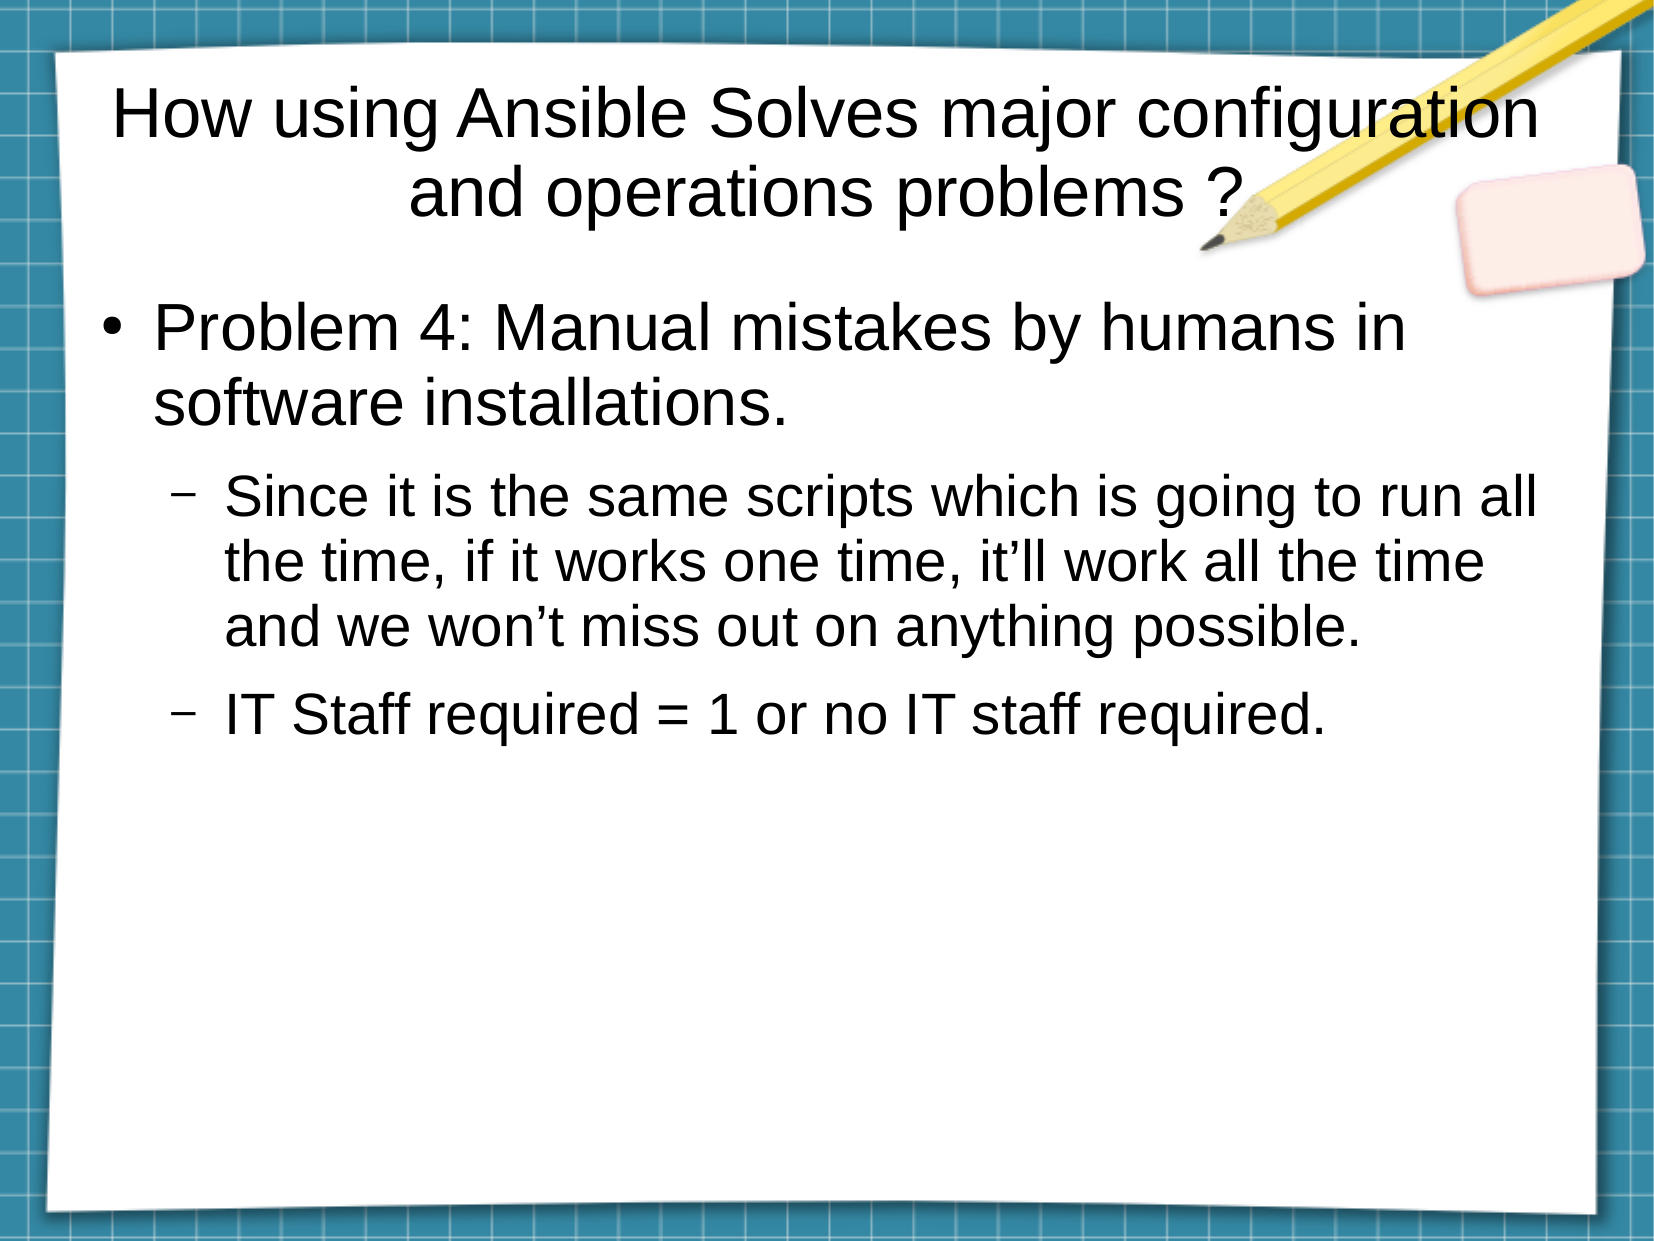

# How using Ansible Solves major configuration and operations problems ?
Problem 4: Manual mistakes by humans in software installations.
Since it is the same scripts which is going to run all the time, if it works one time, it’ll work all the time and we won’t miss out on anything possible.
IT Staff required = 1 or no IT staff required.